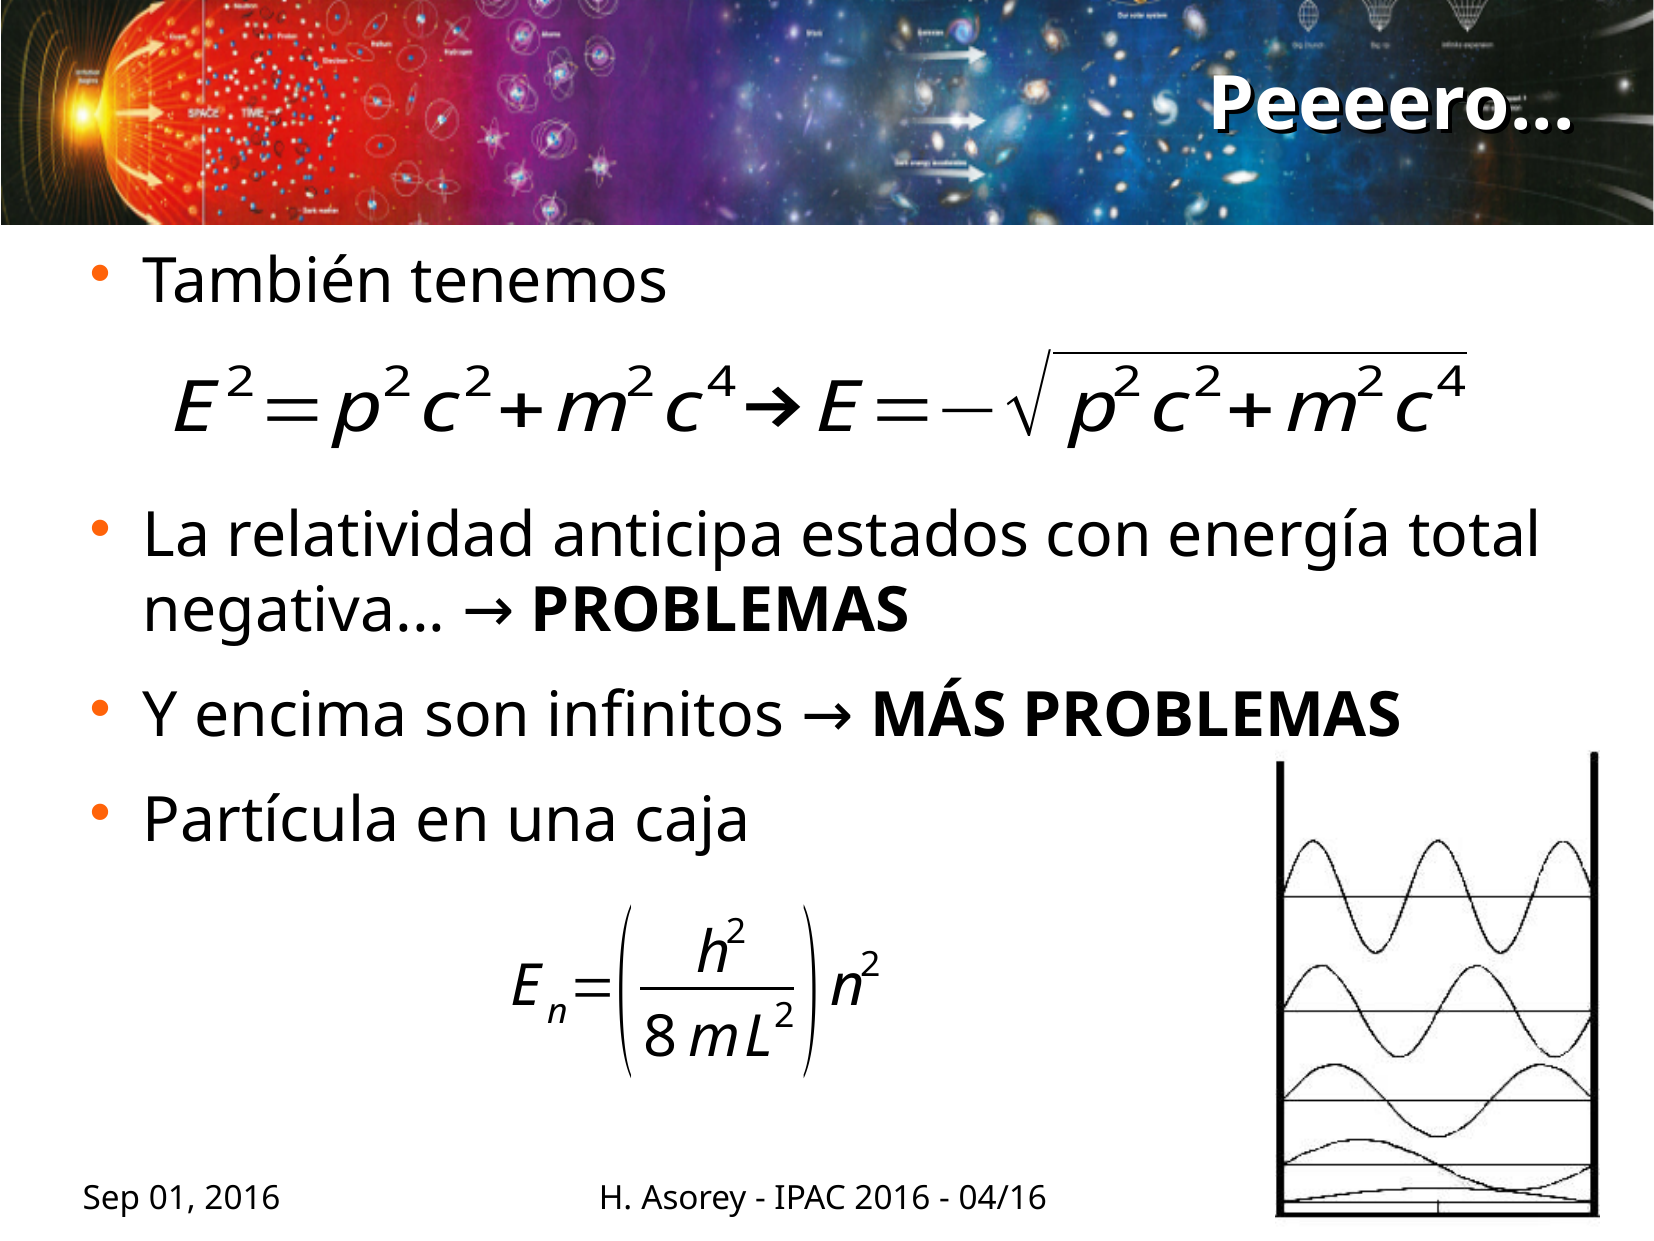

# Peeeero...
También tenemos
La relatividad anticipa estados con energía total negativa... → PROBLEMAS
Y encima son infinitos → MÁS PROBLEMAS
Partícula en una caja
Sep 01, 2016
H. Asorey - IPAC 2016 - 04/16
19